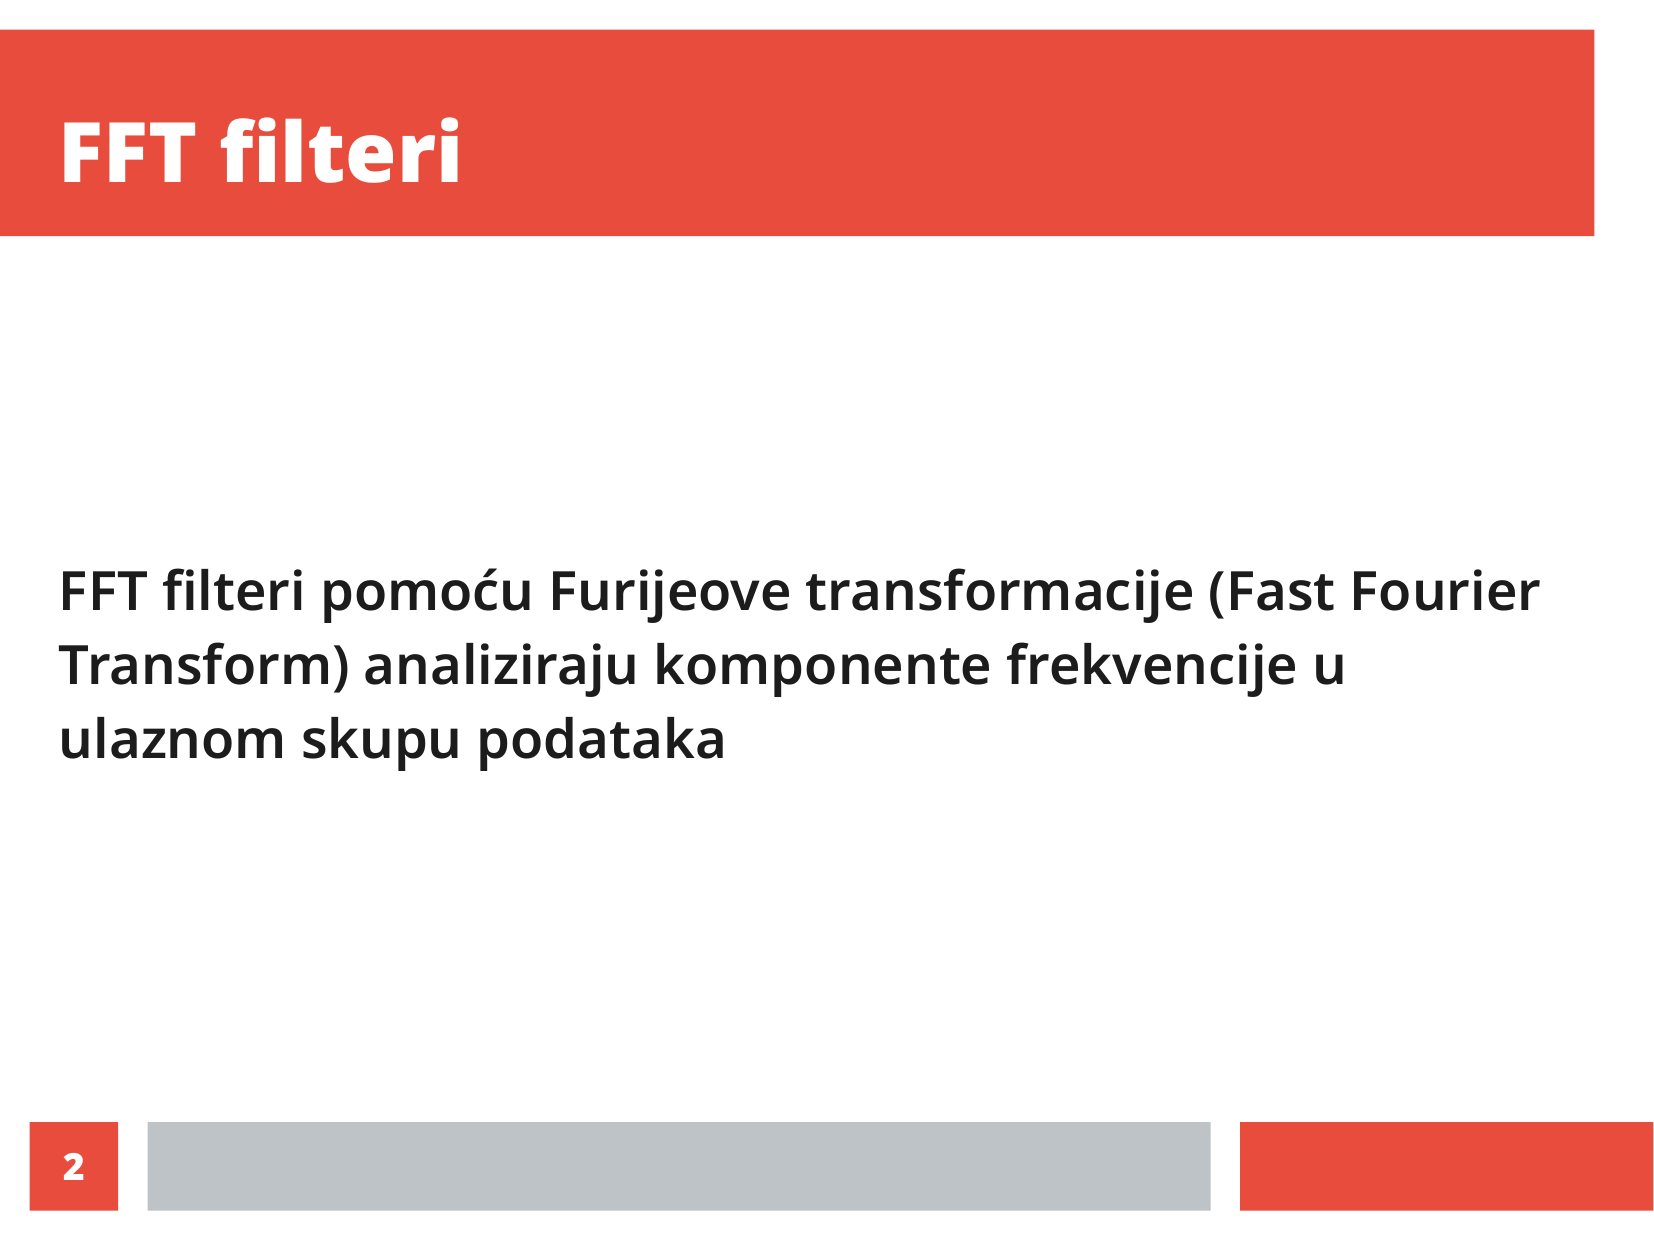

# FFT filteri
FFT filteri pomoću Furijeove transformacije (Fast Fourier Transform) analiziraju komponente frekvencije u ulaznom skupu podataka
2